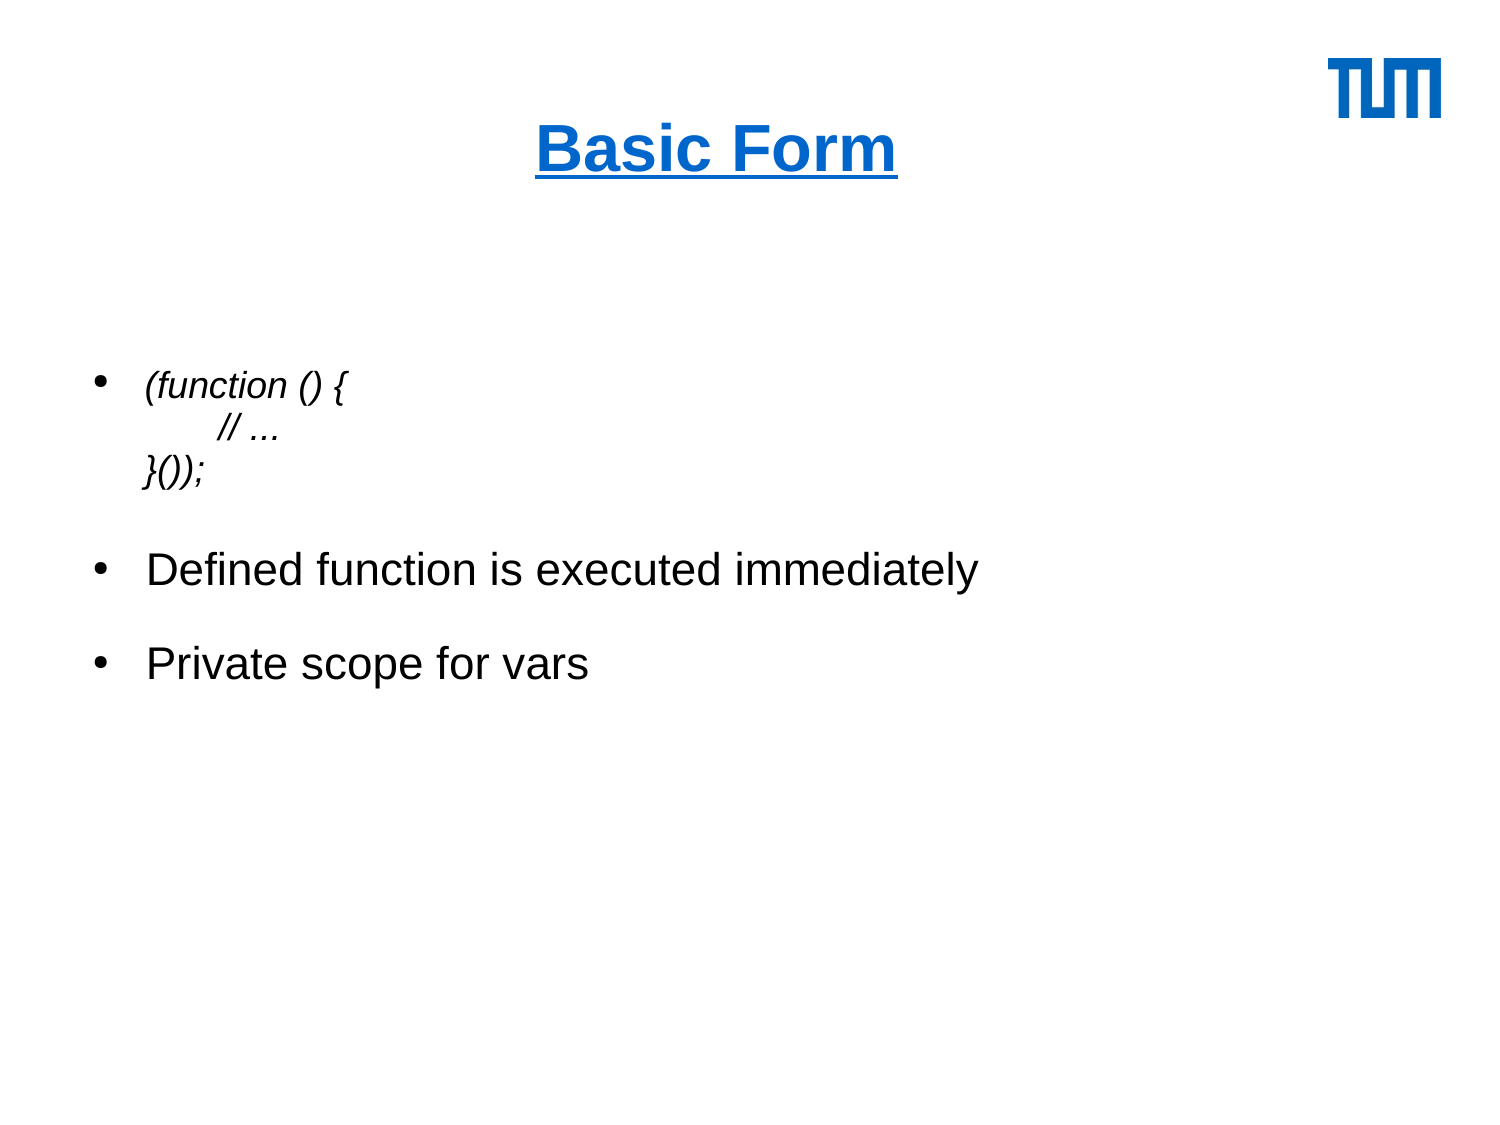

# Basic Form
Defined function is executed immediately
Private scope for vars
(function () {
	// ...
}());